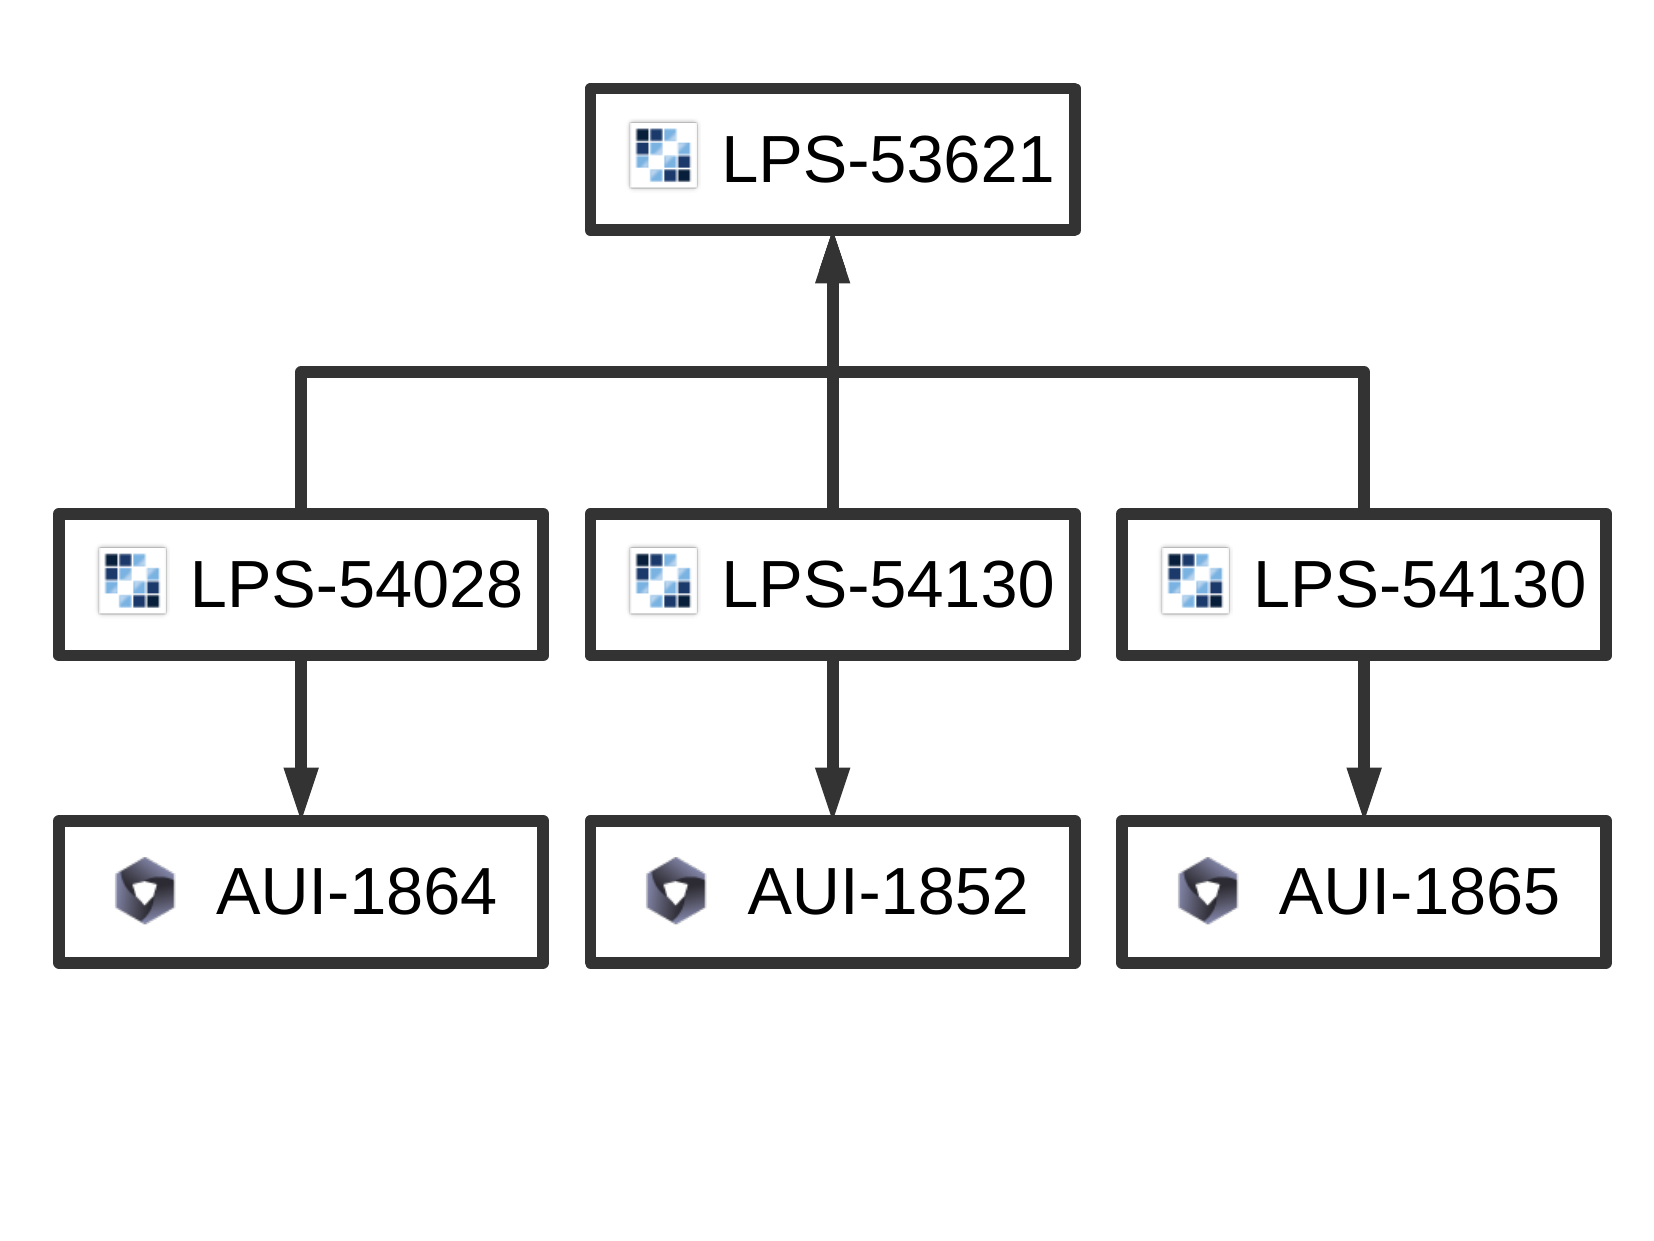

LPS-53621
 LPS-54028
 LPS-54130
 LPS-54130
 AUI-1864
 AUI-1852
 AUI-1865